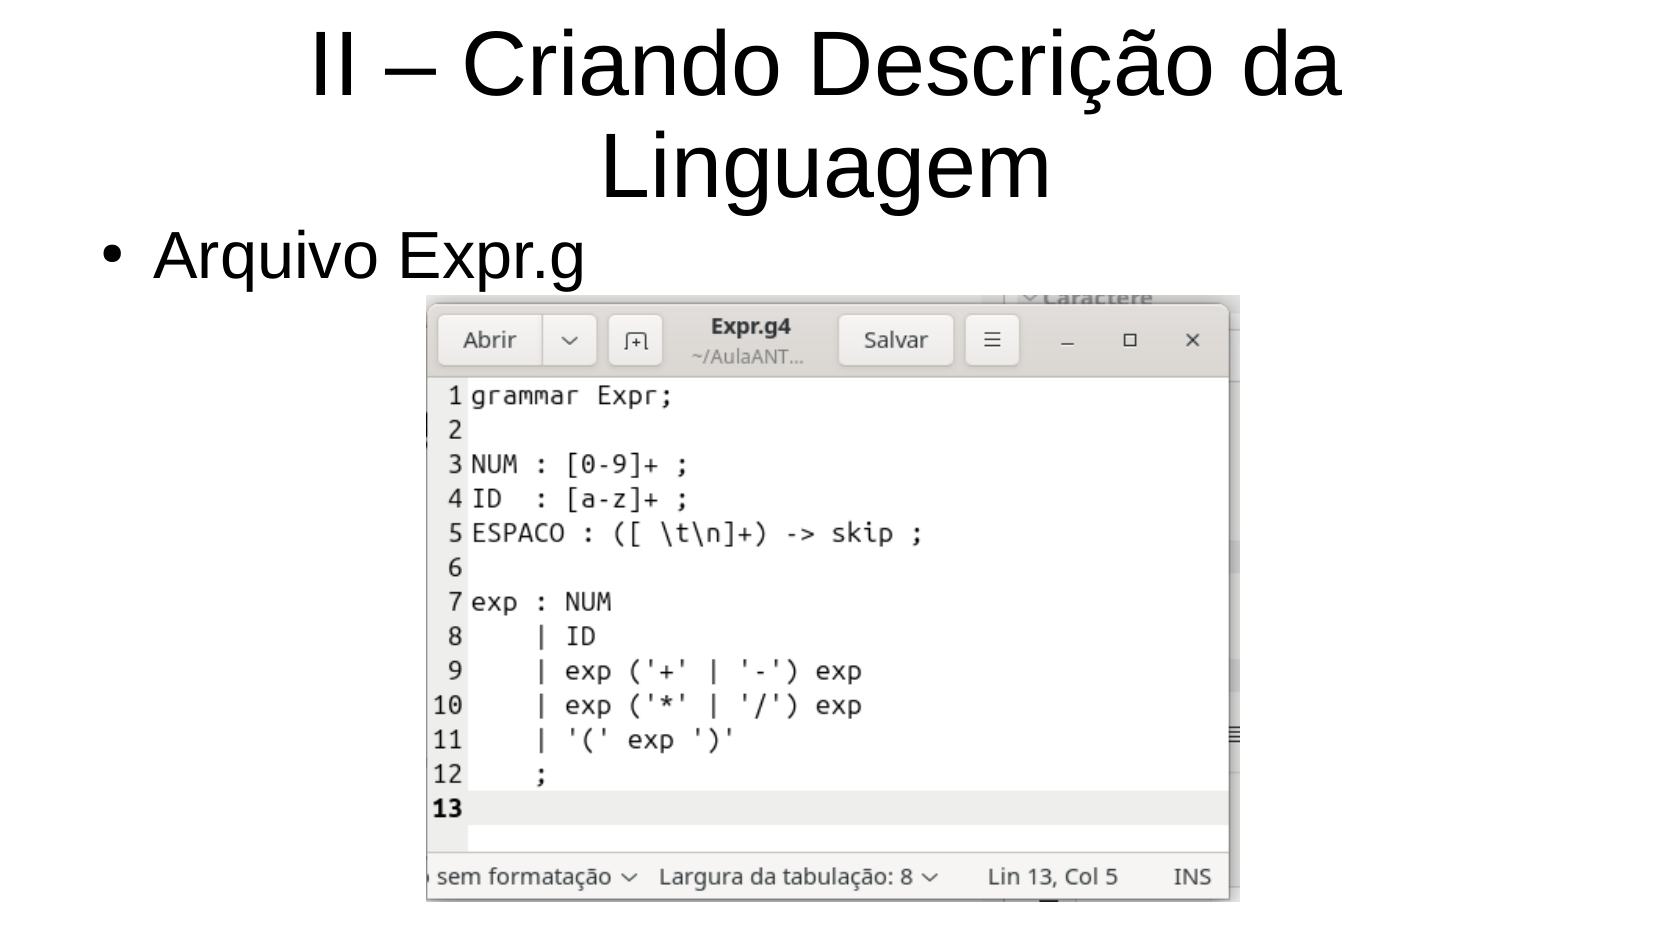

# II – Criando Descrição da Linguagem
Arquivo Expr.g